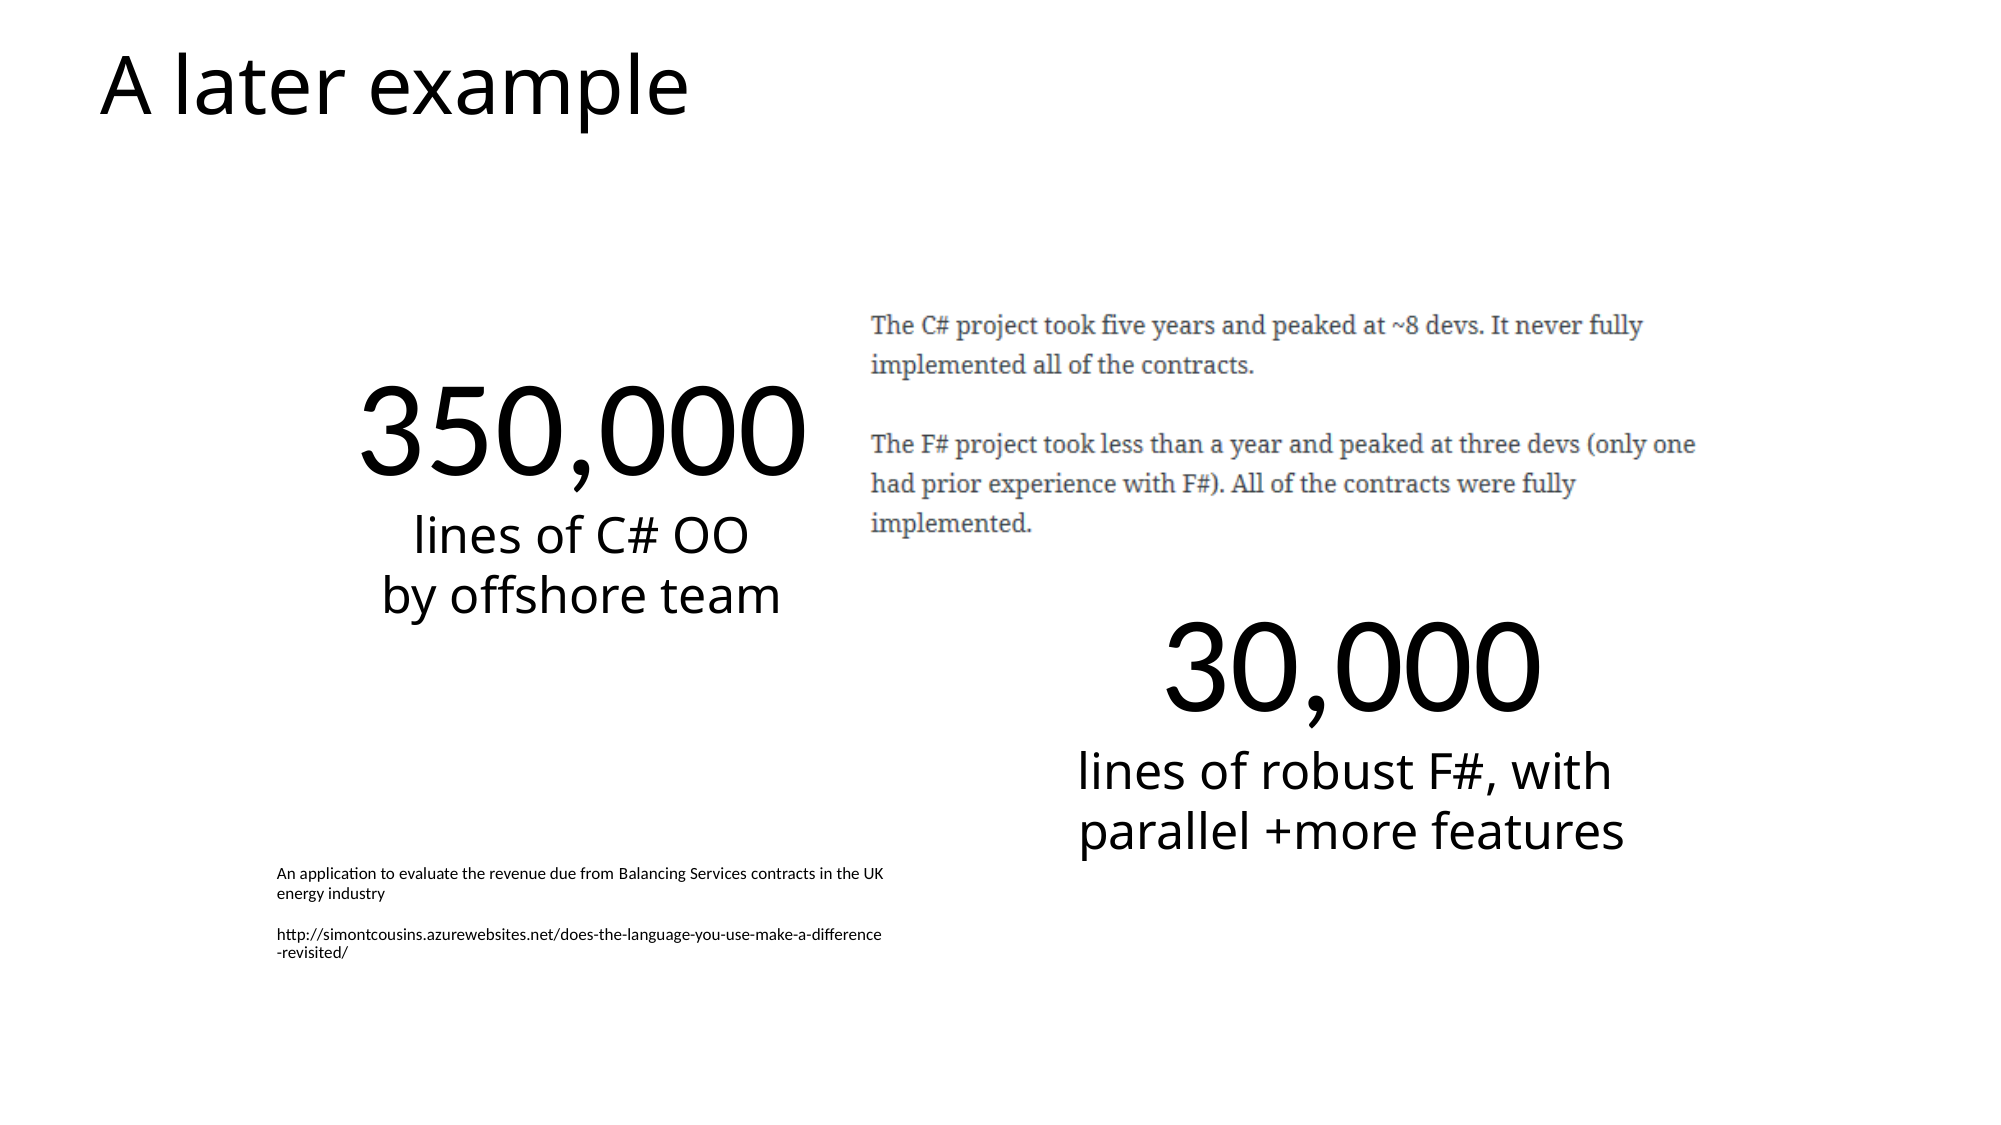

# A later example
350,000
lines of C# OO
by offshore team
30,000
lines of robust F#, with
parallel +more features
An application to evaluate the revenue due from Balancing Services contracts in the UK energy industry
http://simontcousins.azurewebsites.net/does-the-language-you-use-make-a-difference-revisited/